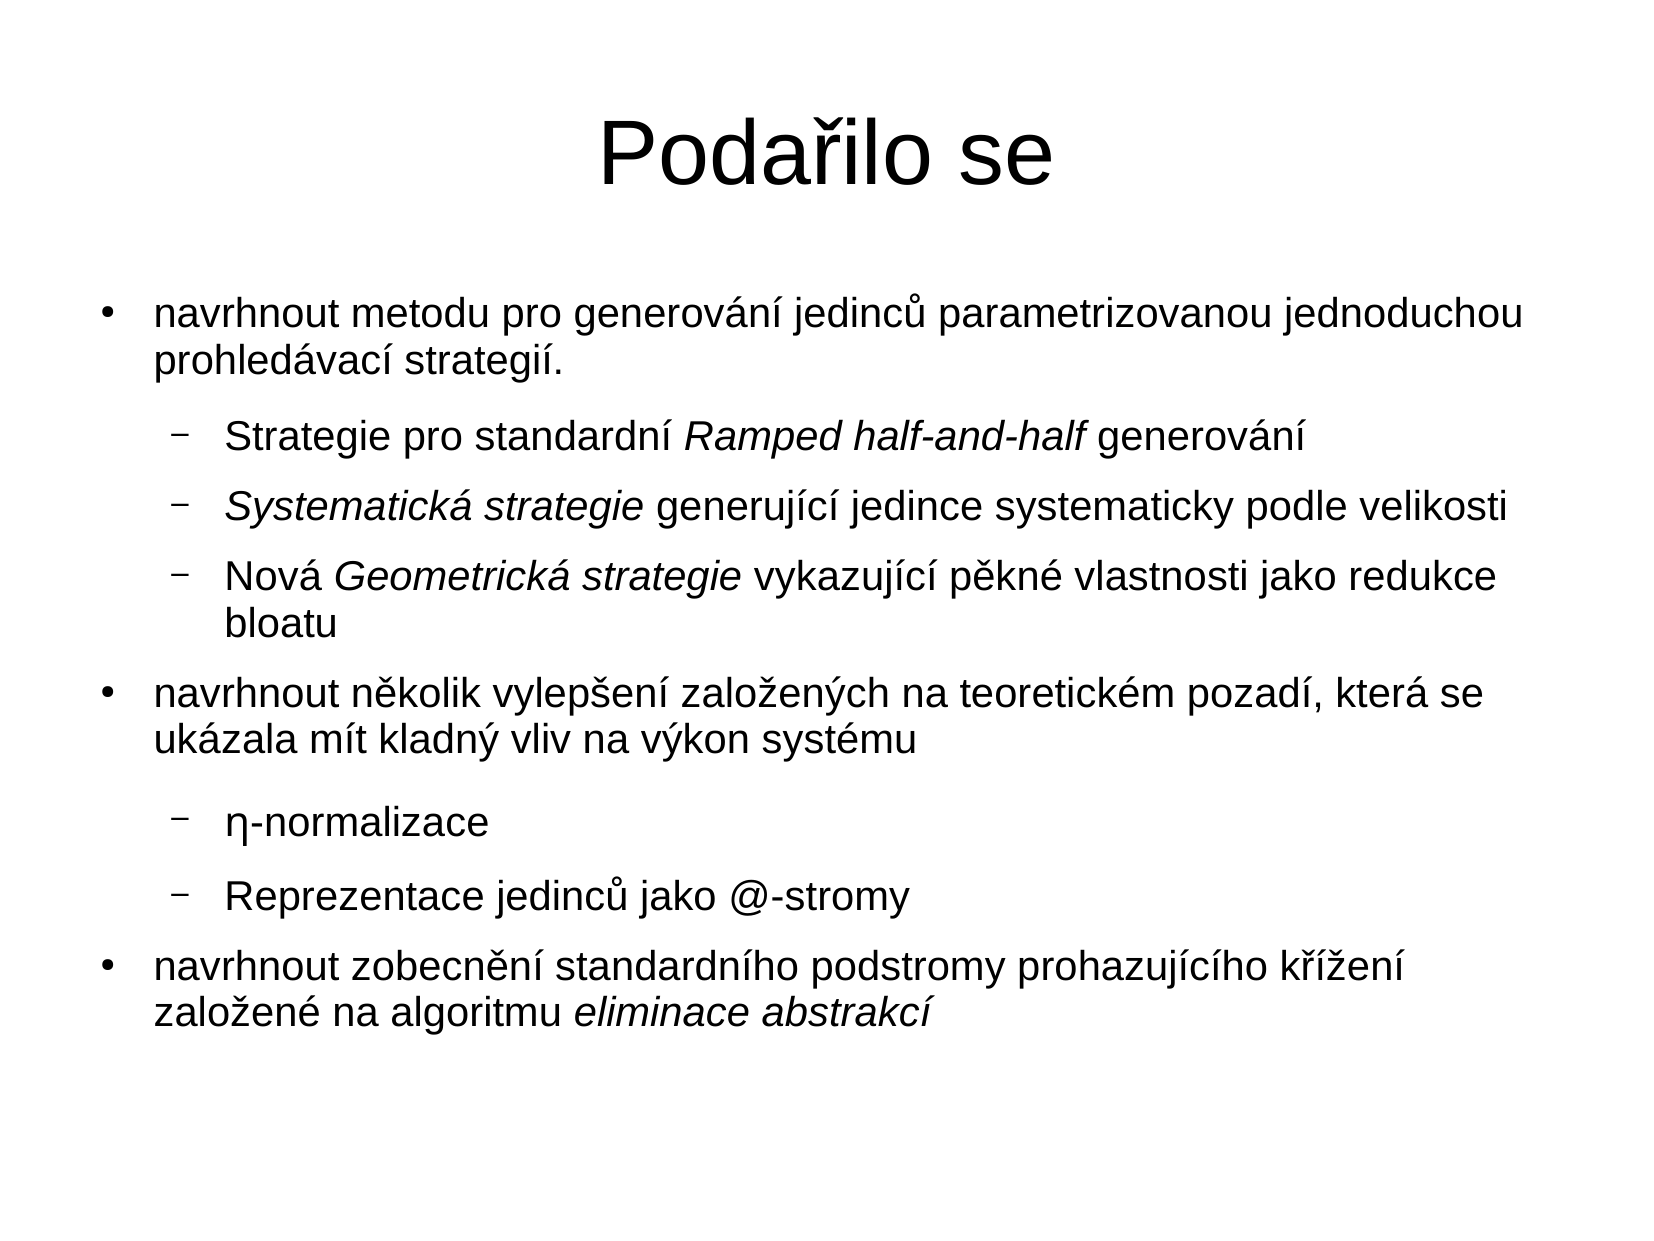

# Podařilo se
navrhnout metodu pro generování jedinců parametrizovanou jednoduchou prohledávací strategií.
Strategie pro standardní Ramped half-and-half generování
Systematická strategie generující jedince systematicky podle velikosti
Nová Geometrická strategie vykazující pěkné vlastnosti jako redukce bloatu
navrhnout několik vylepšení založených na teoretickém pozadí, která se ukázala mít kladný vliv na výkon systému
η-normalizace
Reprezentace jedinců jako @-stromy
navrhnout zobecnění standardního podstromy prohazujícího křížení založené na algoritmu eliminace abstrakcí